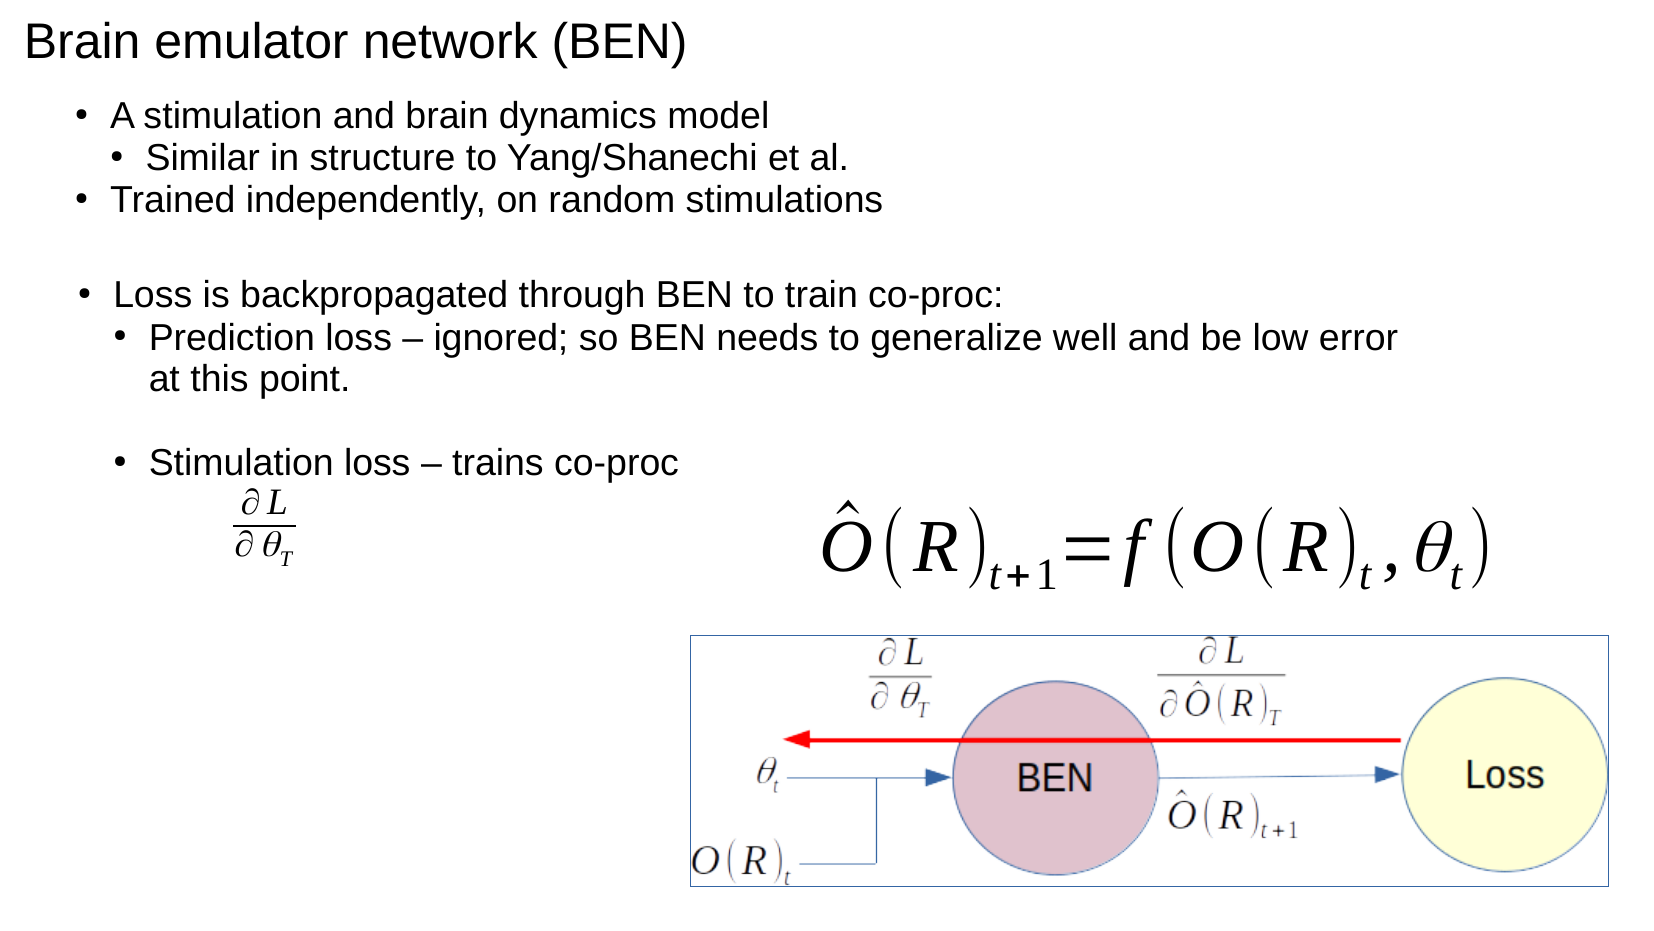

Brain emulator network (BEN)
A stimulation and brain dynamics model
Similar in structure to Yang/Shanechi et al.
Trained independently, on random stimulations
Loss is backpropagated through BEN to train co-proc:
Prediction loss – ignored; so BEN needs to generalize well and be low error at this point.
Stimulation loss – trains co-proc